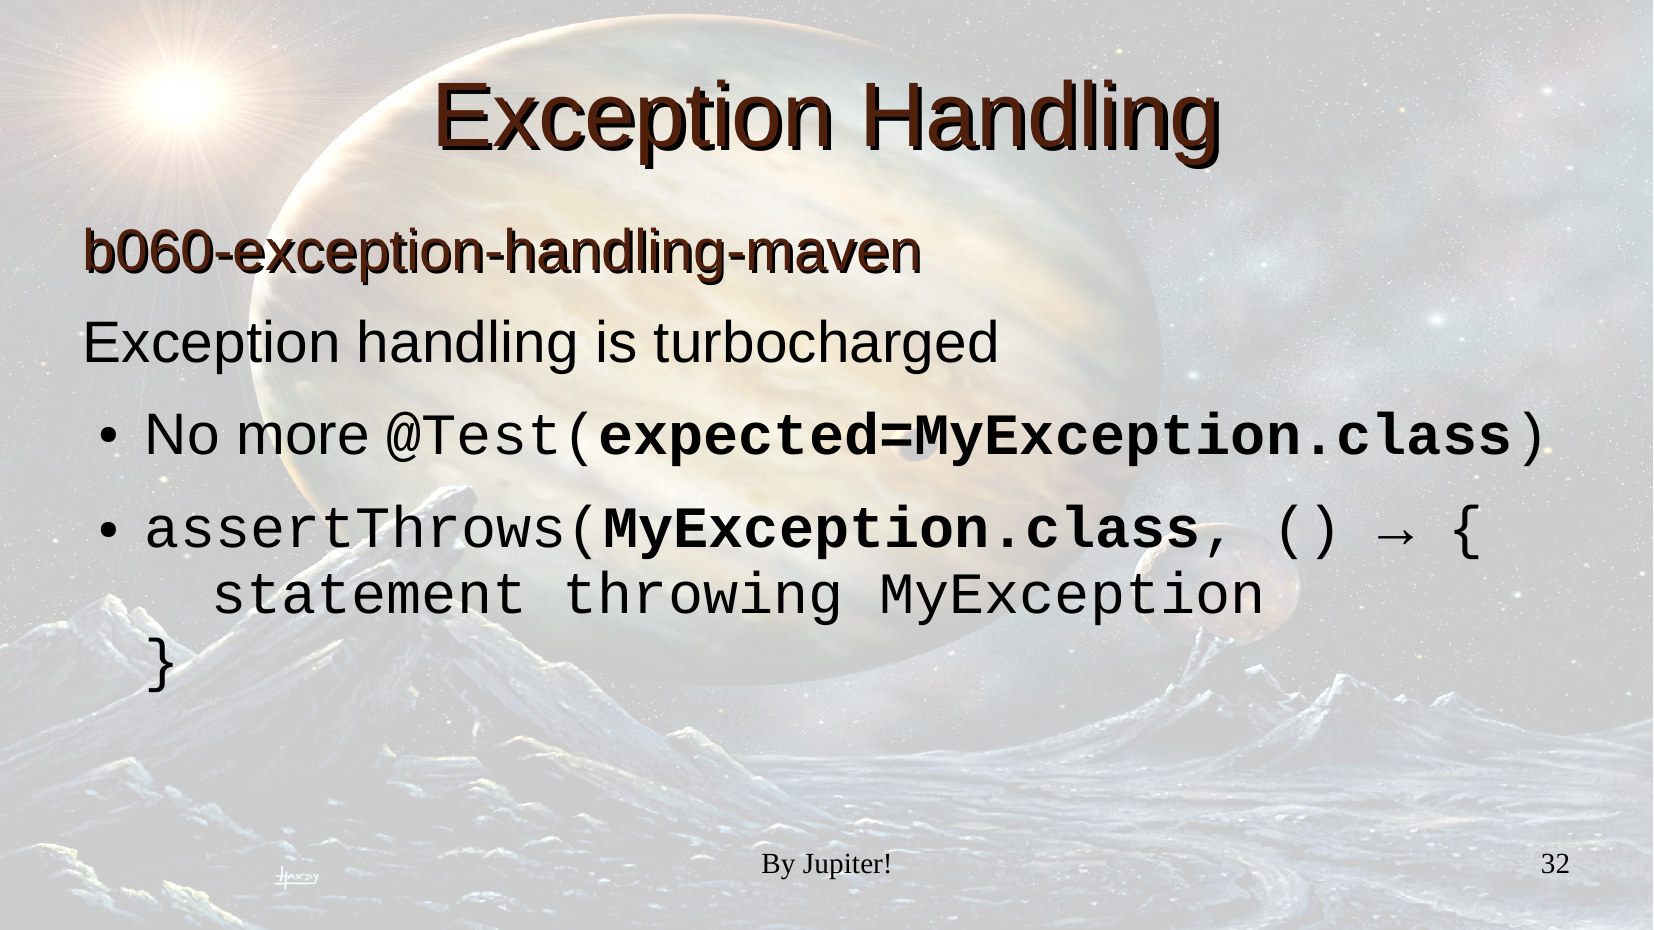

# Exception Handling
b060-exception-handling-maven
Exception handling is turbocharged
No more @Test(expected=MyException.class)
assertThrows(MyException.class, () → {
	statement throwing MyException
}
By Jupiter!